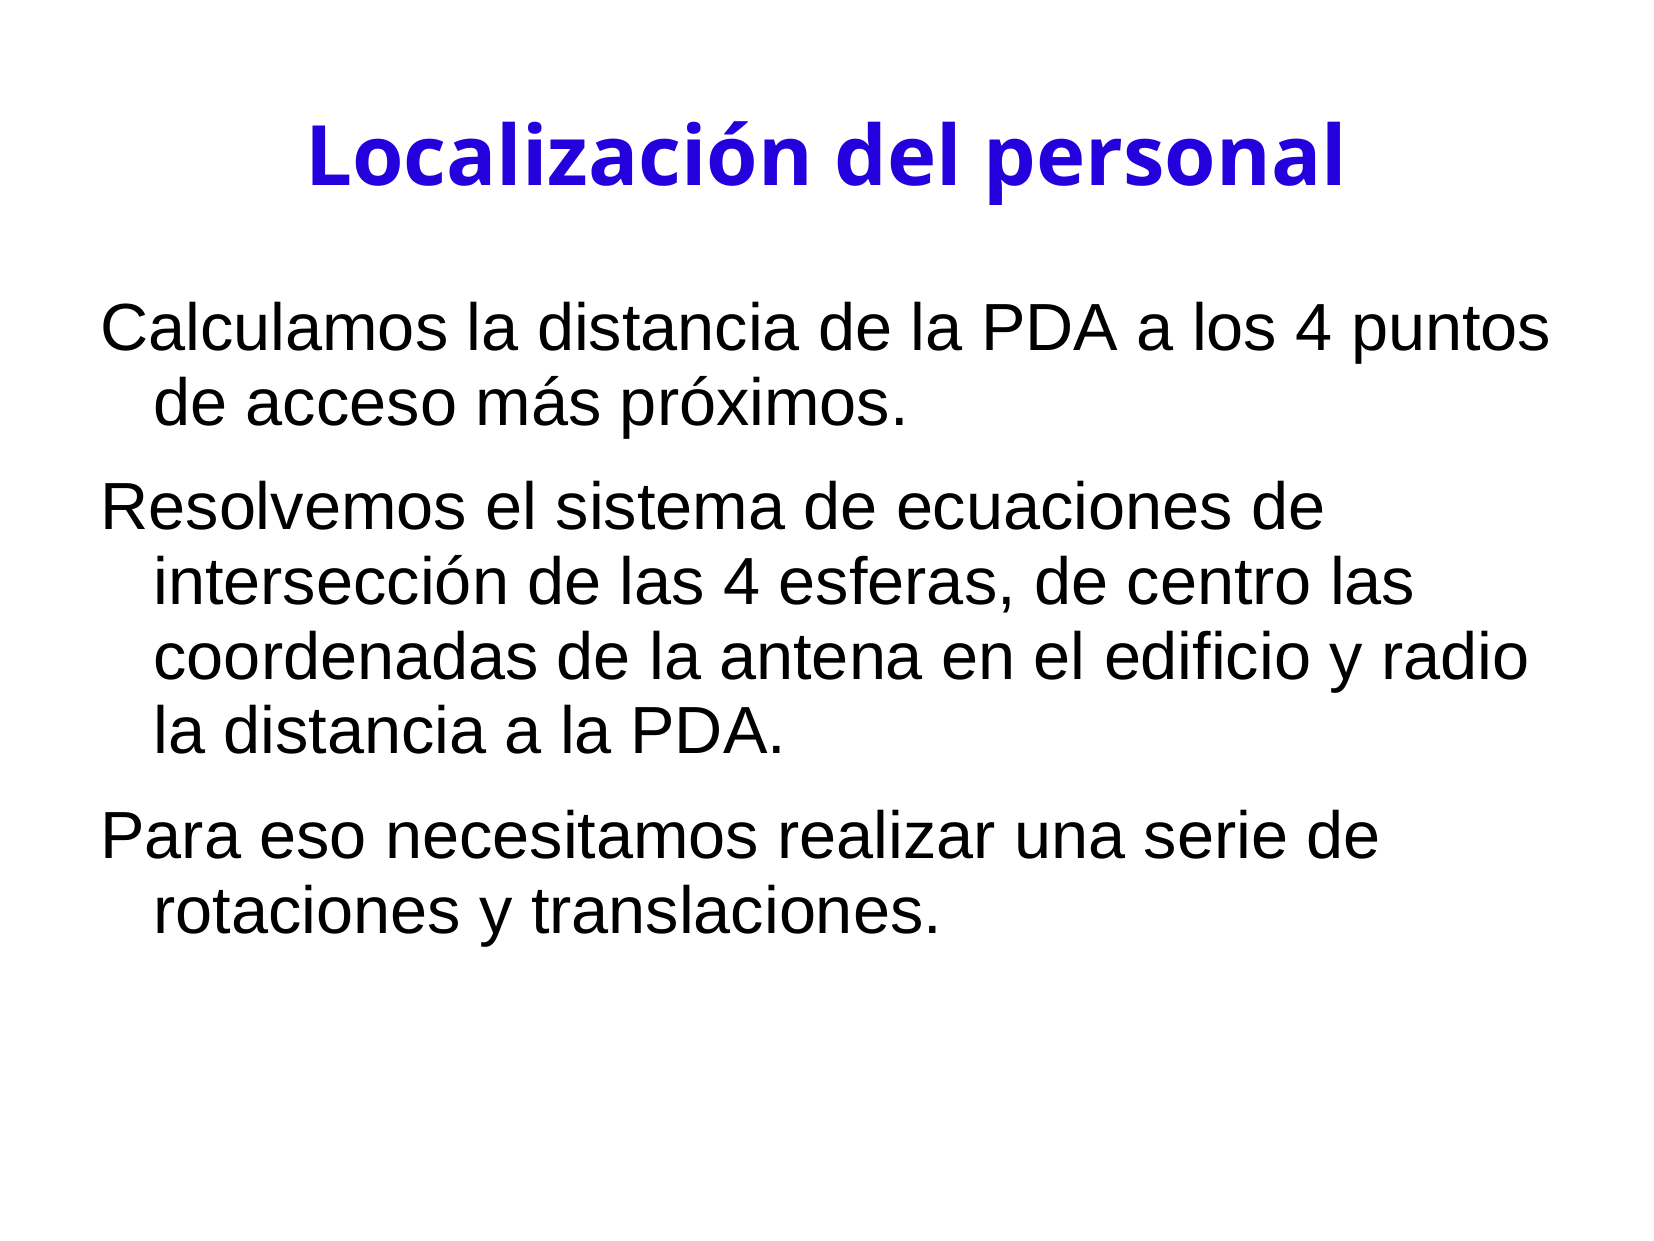

# Localización del personal
Calculamos la distancia de la PDA a los 4 puntos de acceso más próximos.
Resolvemos el sistema de ecuaciones de intersección de las 4 esferas, de centro las coordenadas de la antena en el edificio y radio la distancia a la PDA.
Para eso necesitamos realizar una serie de rotaciones y translaciones.